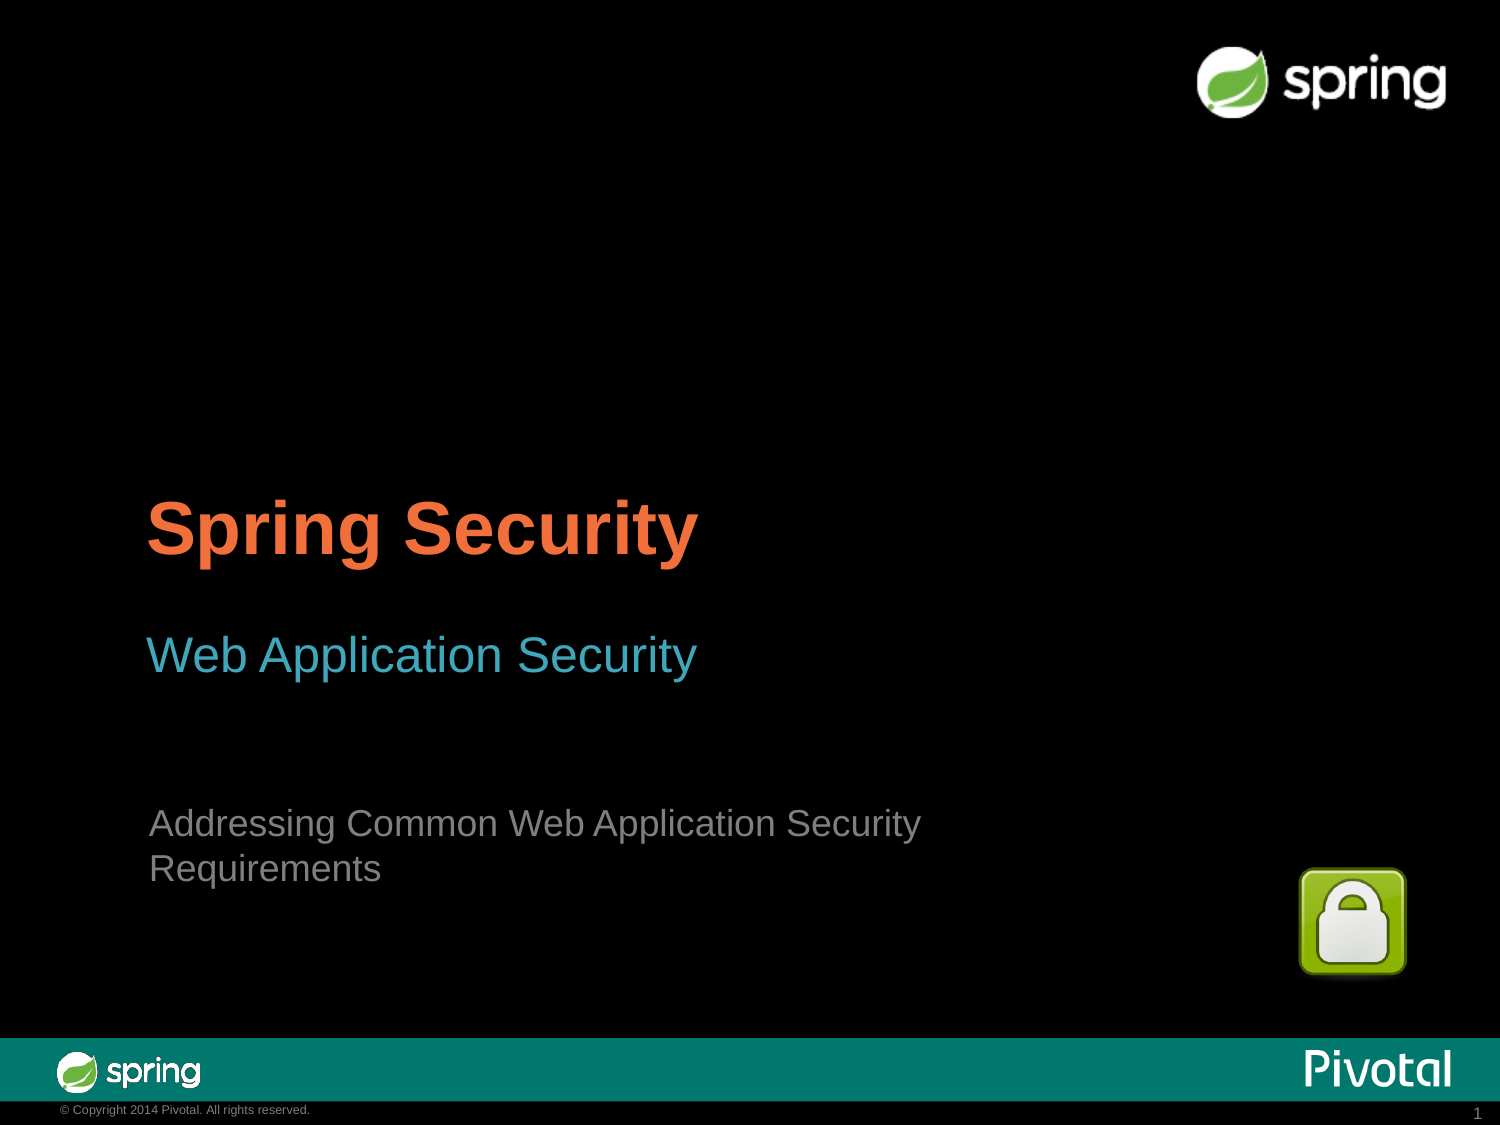

# Spring Security
Web Application Security
Addressing Common Web Application Security Requirements